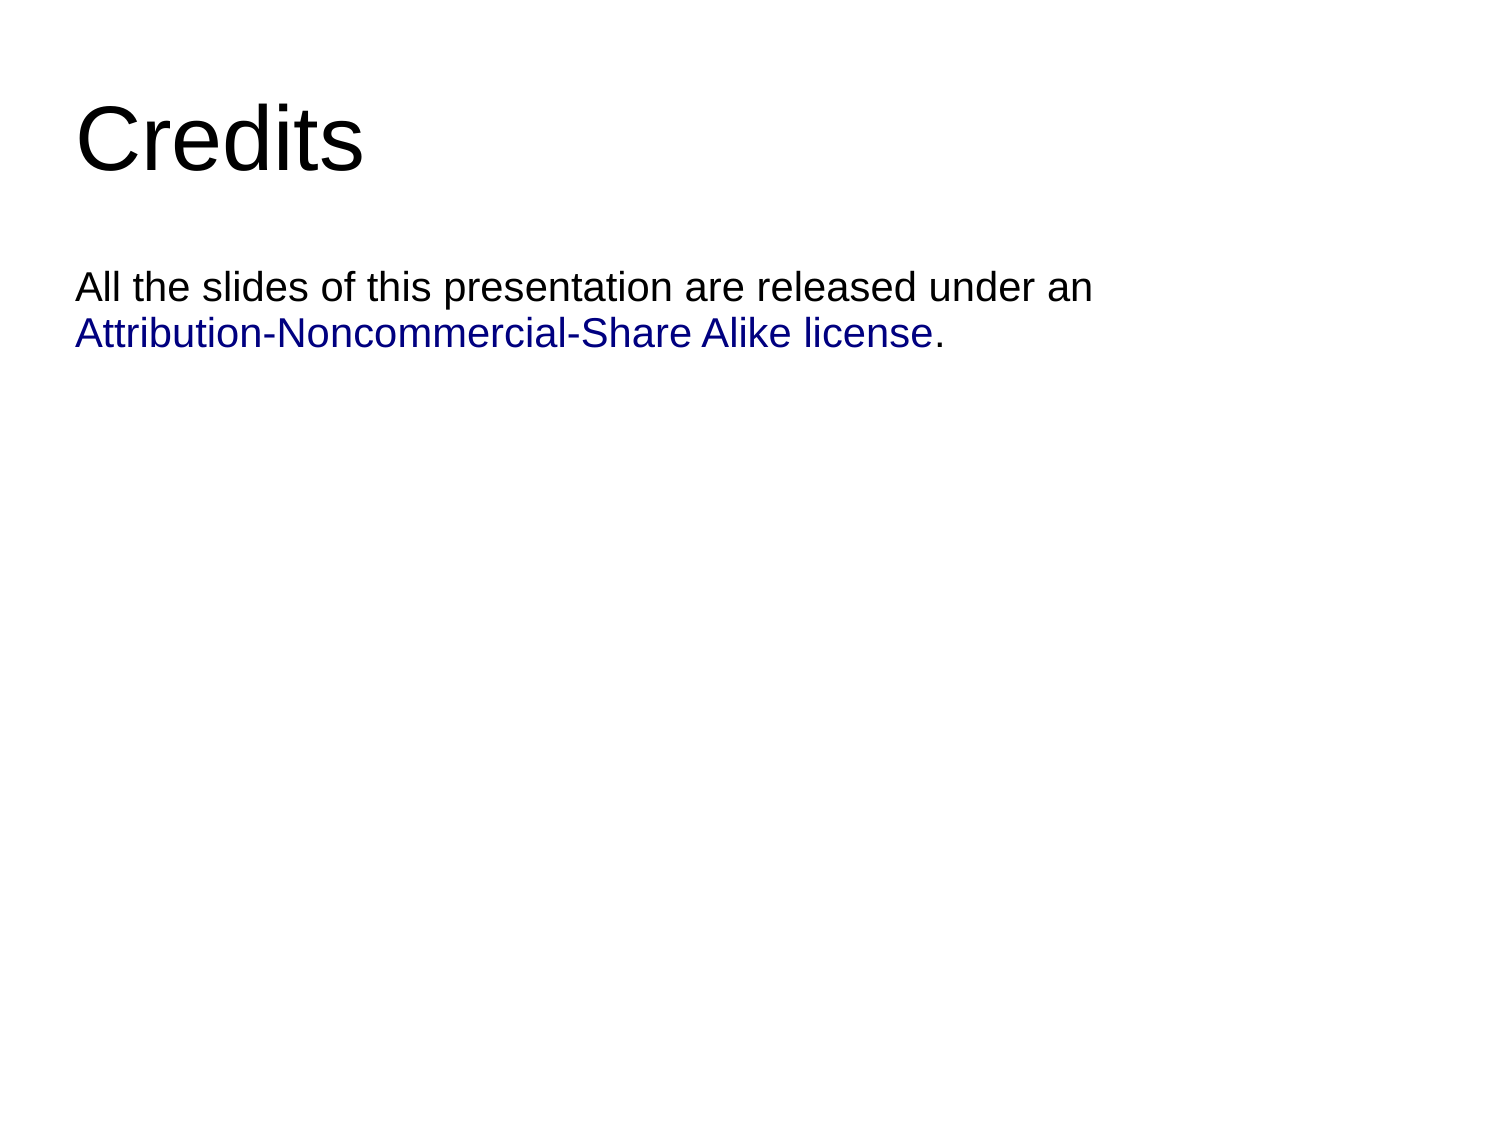

# Credits
All the slides of this presentation are released under an Attribution-Noncommercial-Share Alike license.